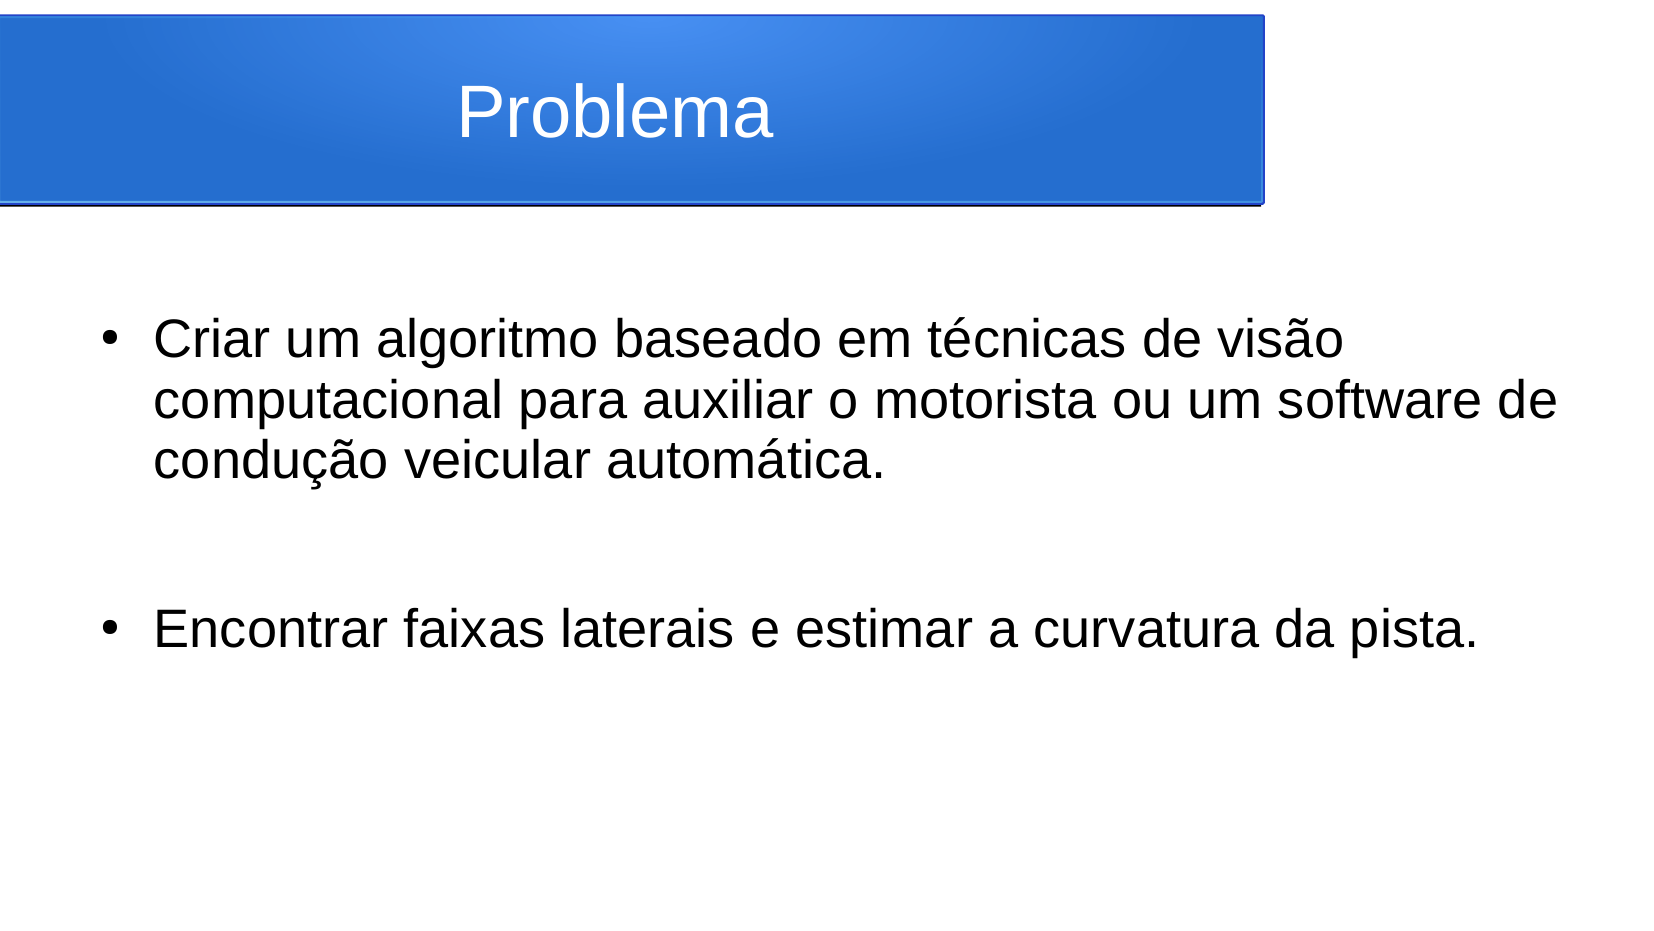

# Problema
Criar um algoritmo baseado em técnicas de visão computacional para auxiliar o motorista ou um software de condução veicular automática.
Encontrar faixas laterais e estimar a curvatura da pista.